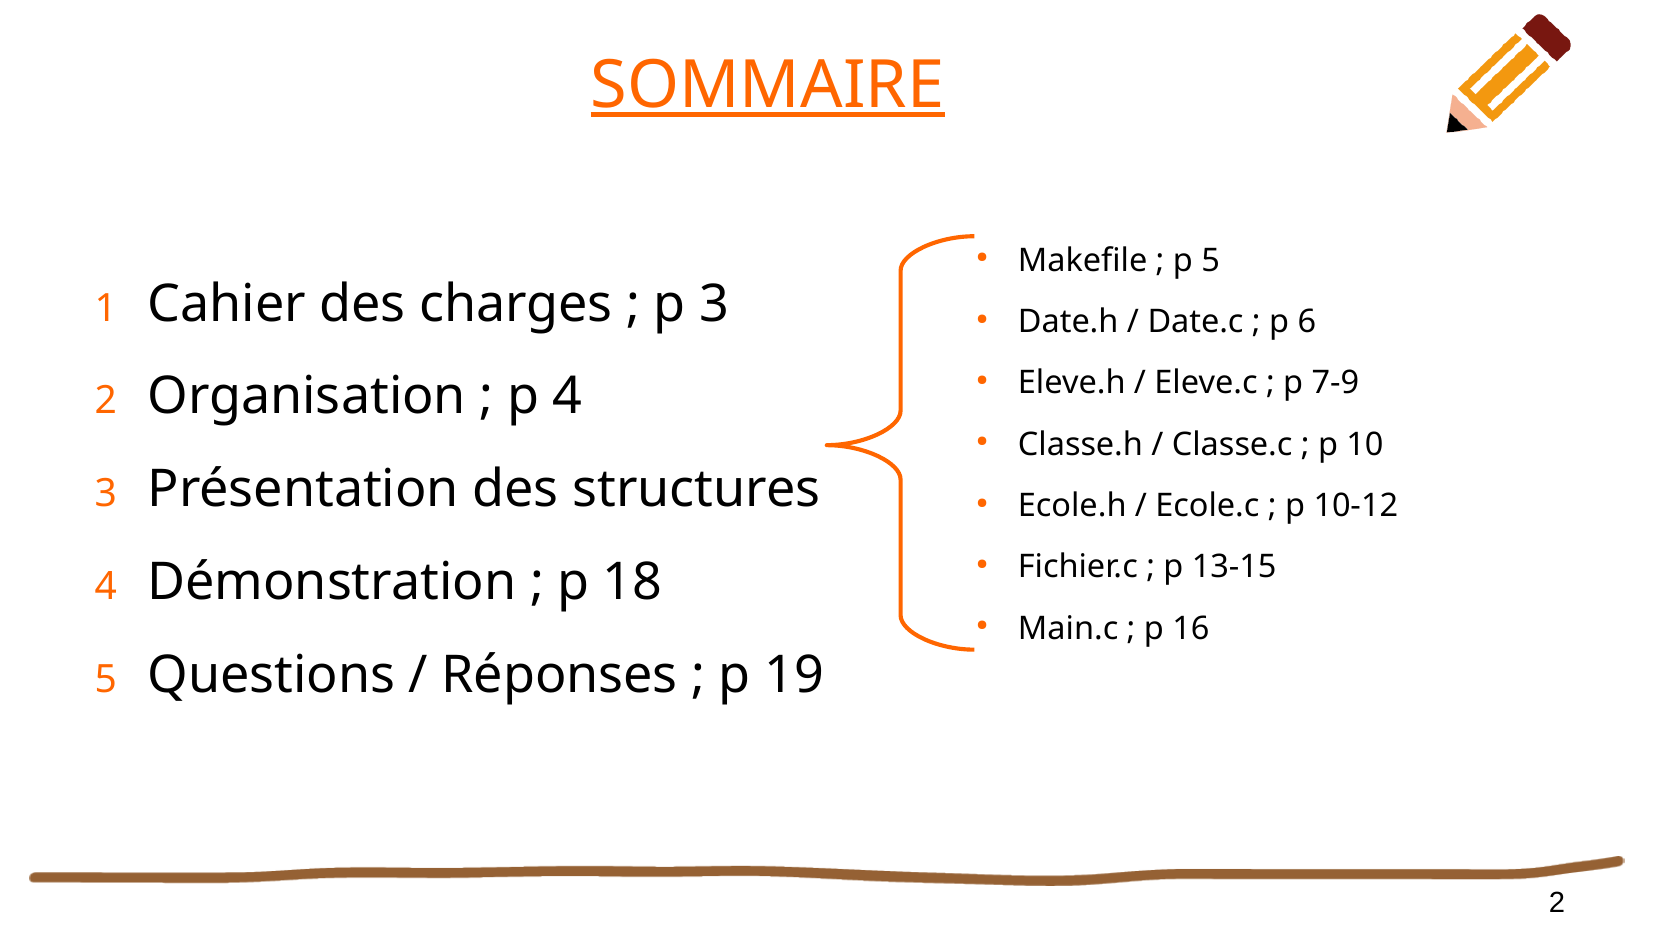

# SOMMAIRE
Makefile ; p 5
Date.h / Date.c ; p 6
Eleve.h / Eleve.c ; p 7-9
Classe.h / Classe.c ; p 10
Ecole.h / Ecole.c ; p 10-12
Fichier.c ; p 13-15
Main.c ; p 16
Cahier des charges ; p 3
Organisation ; p 4
Présentation des structures
Démonstration ; p 18
Questions / Réponses ; p 19
2